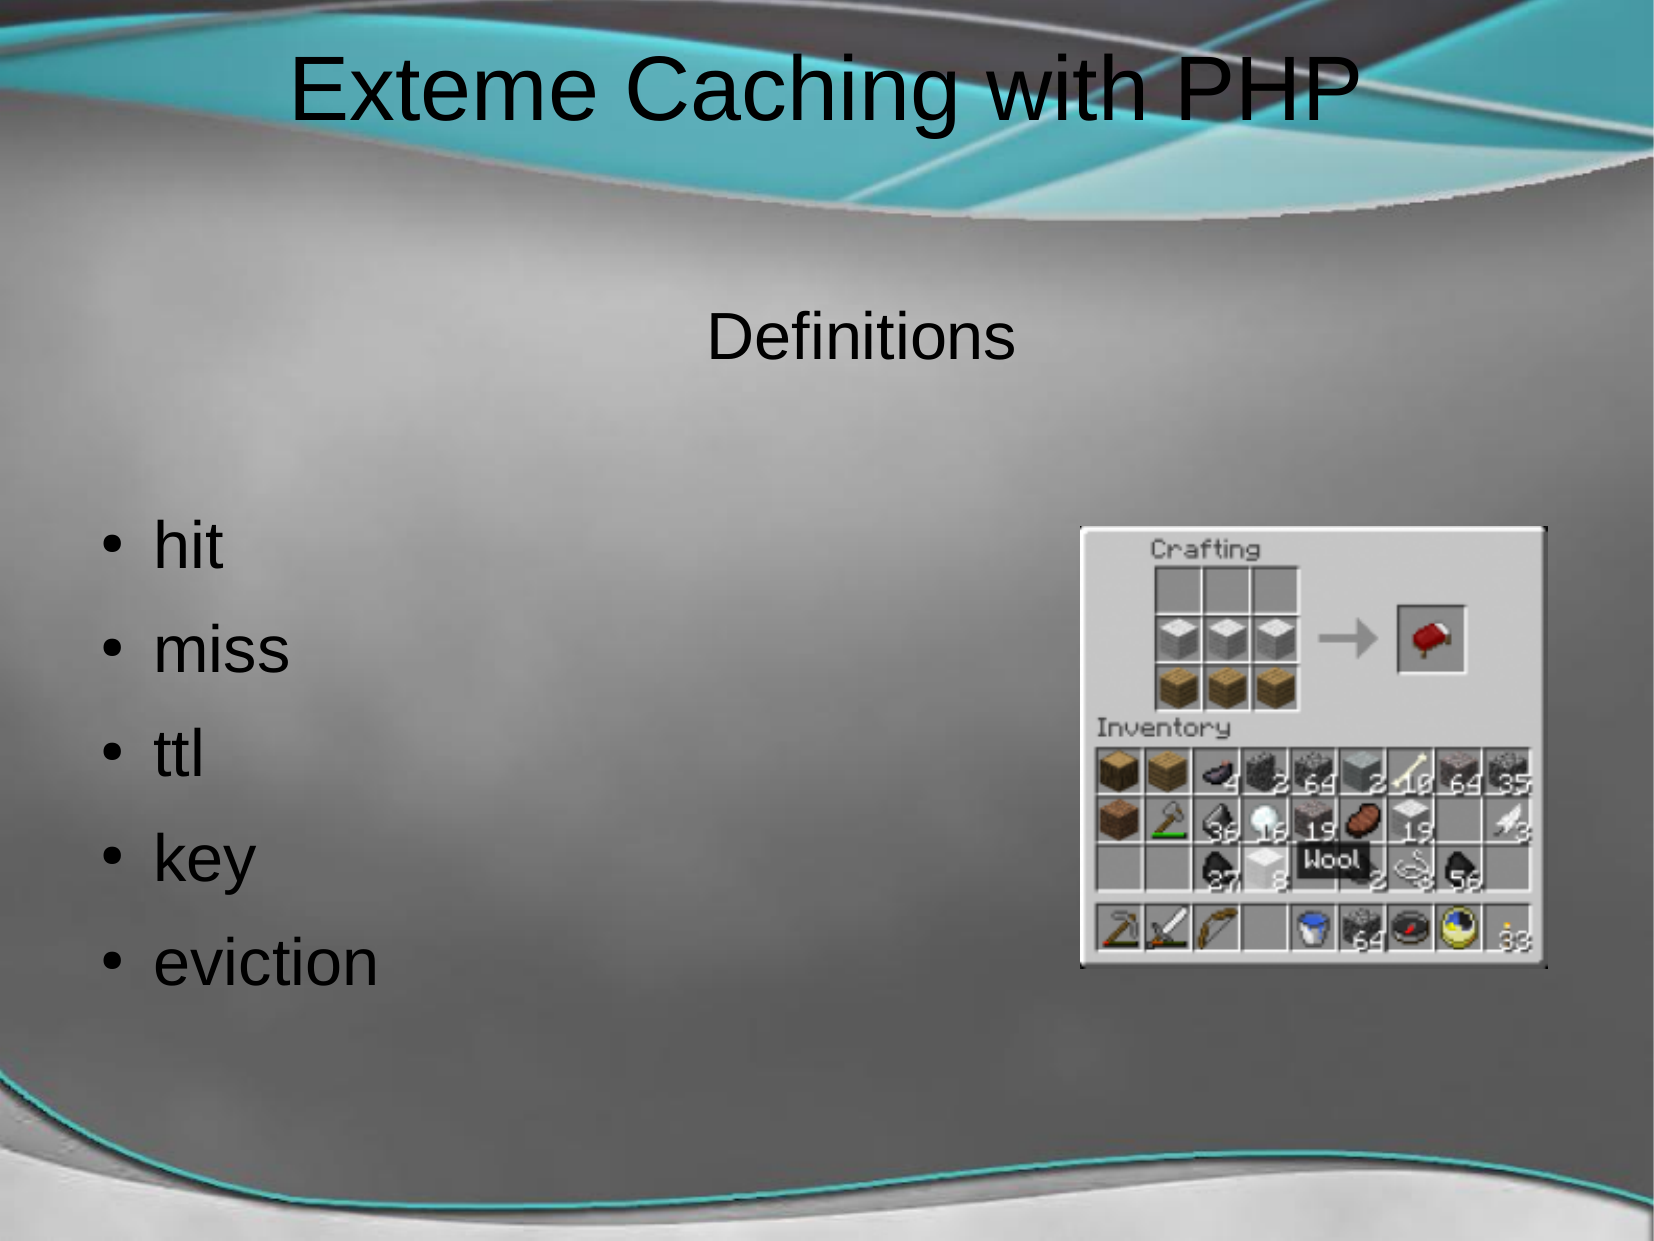

Exteme Caching with PHP
# Definitions
hit
miss
ttl
key
eviction